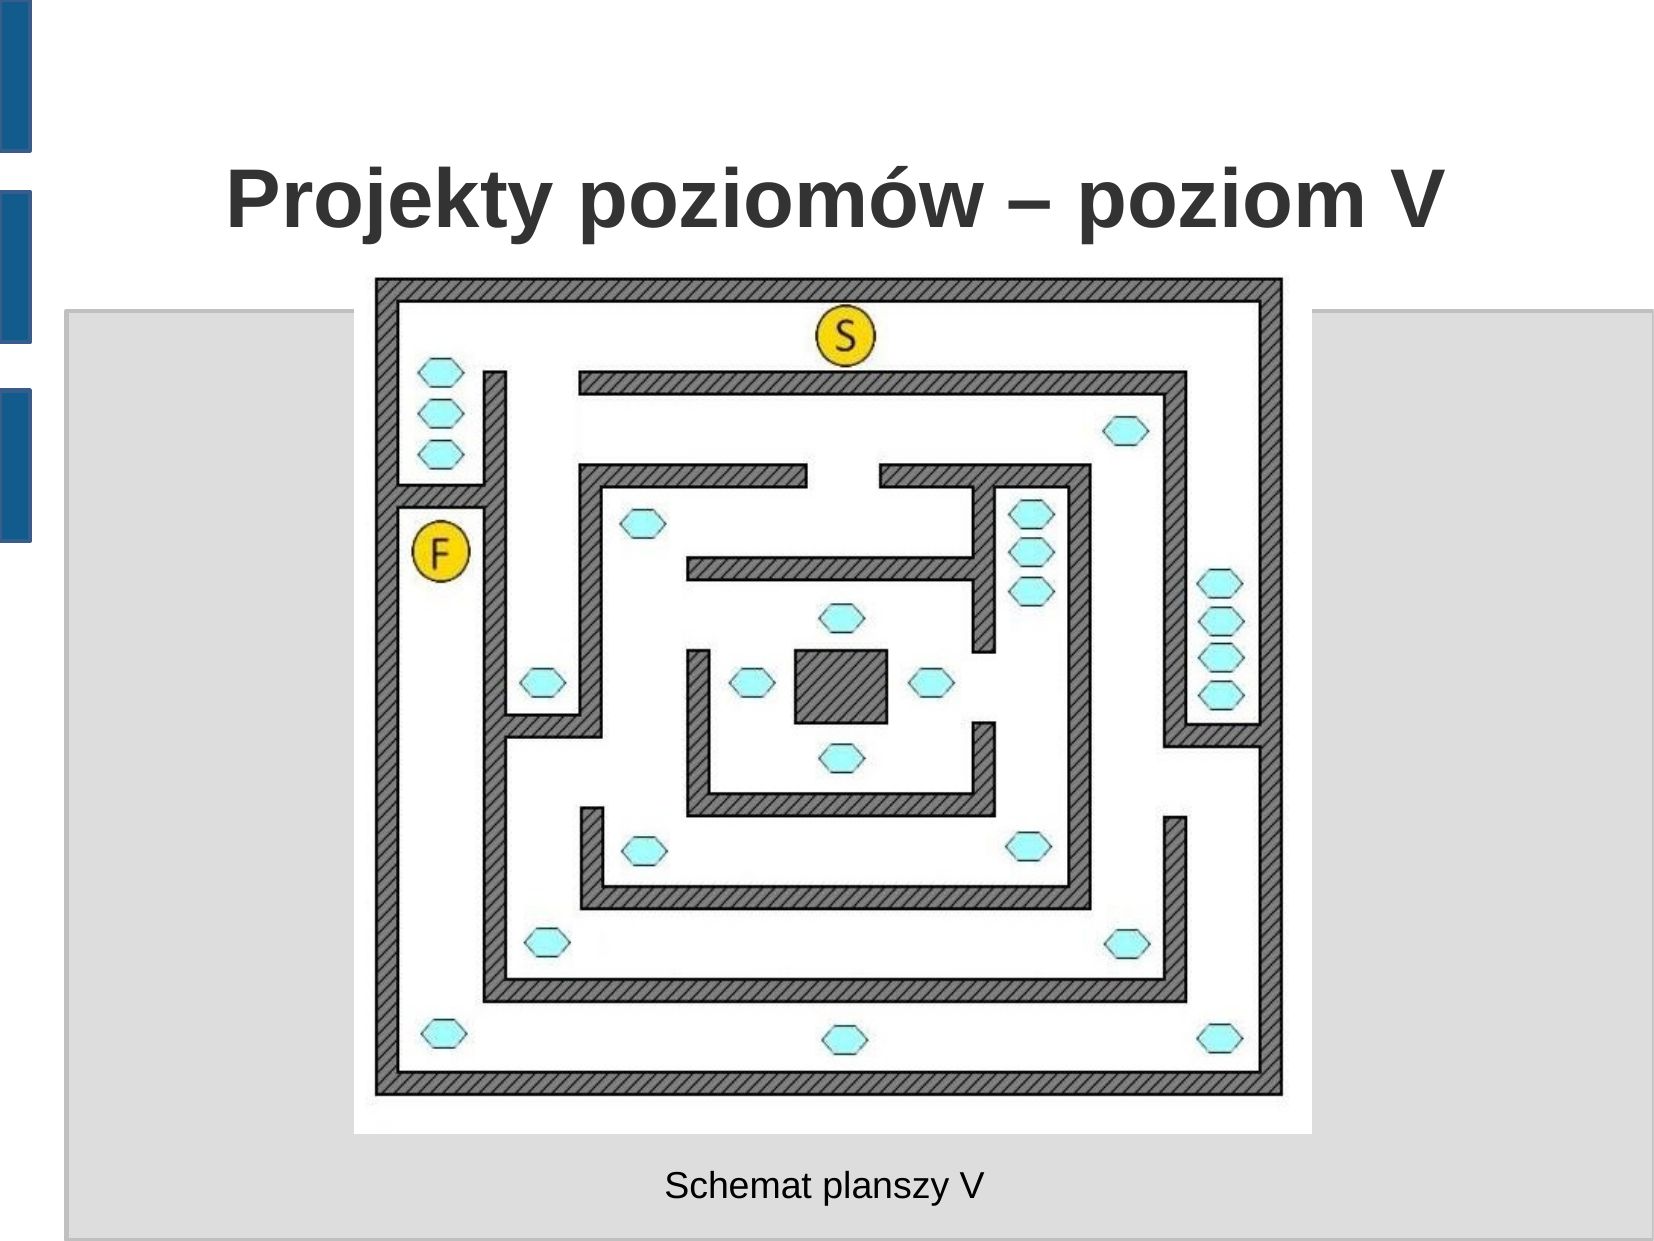

# Projekty poziomów – poziom V
Schemat planszy V